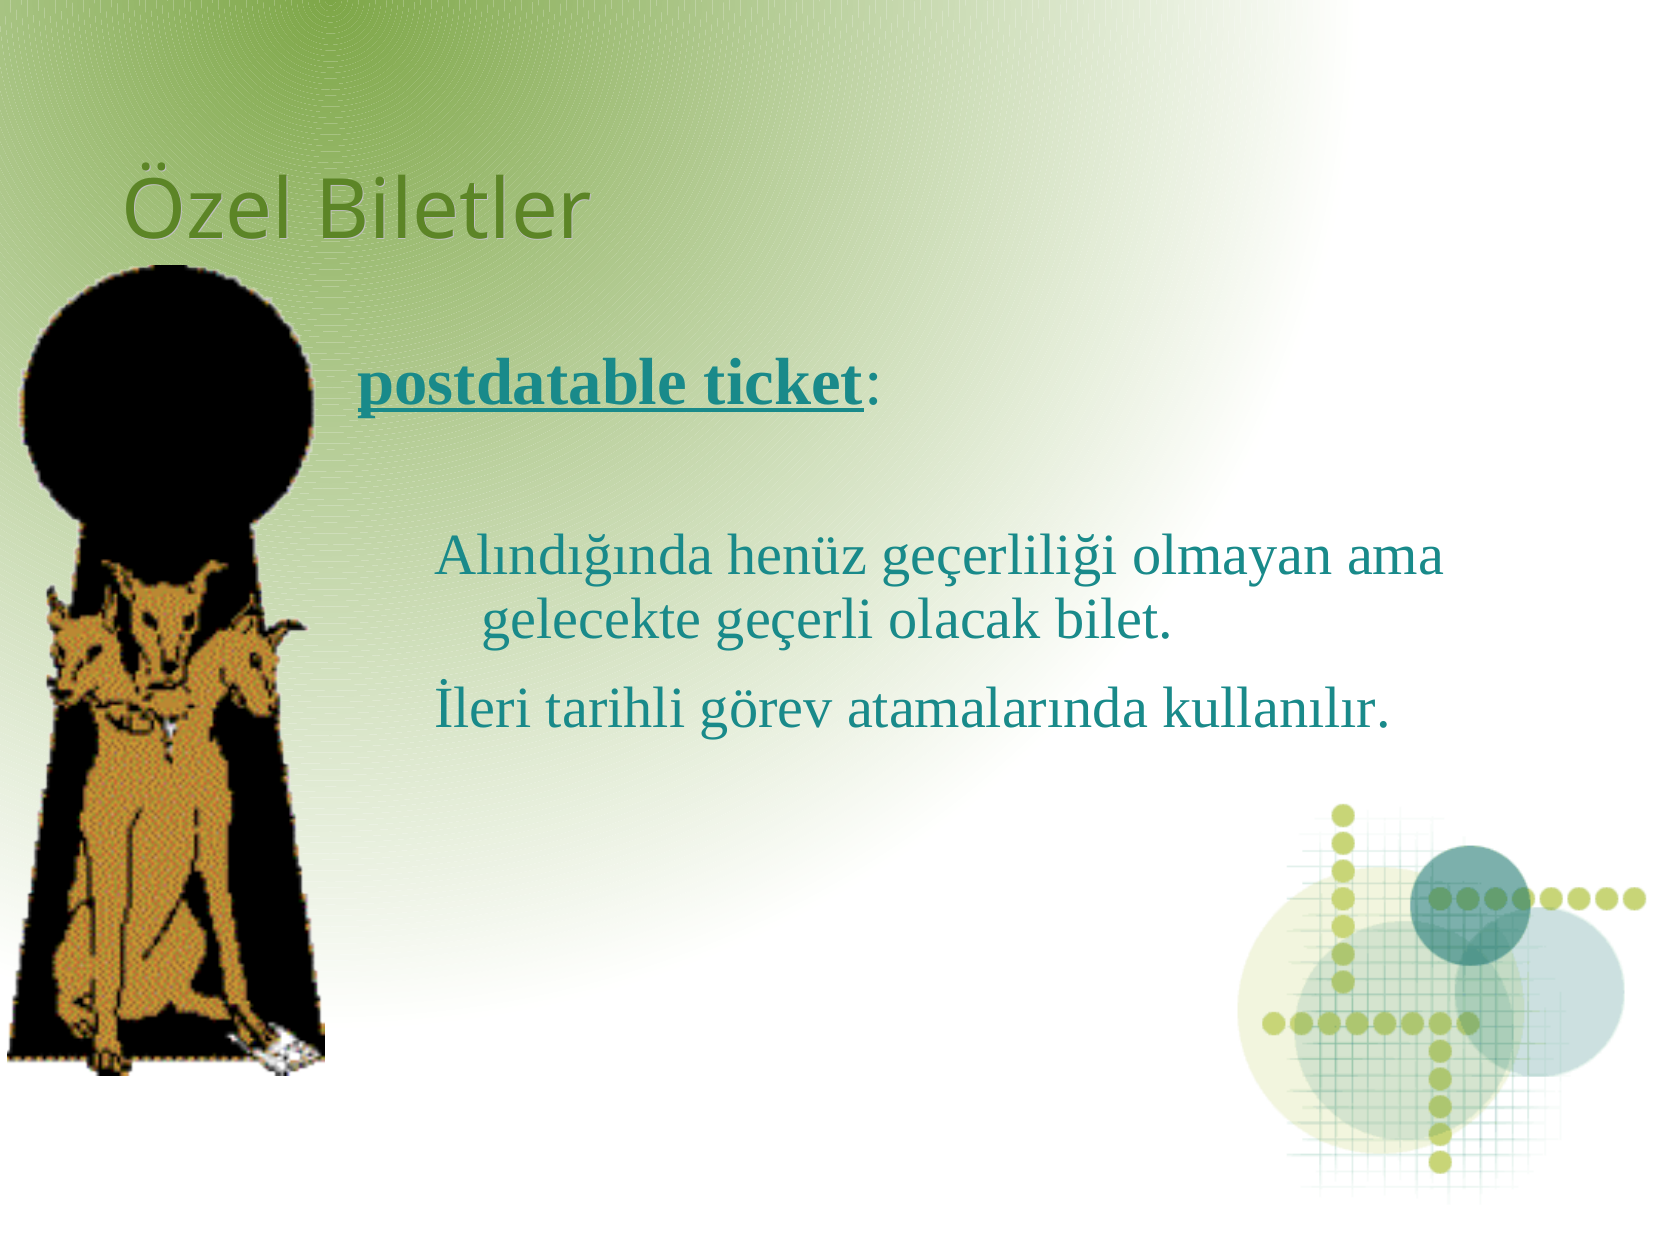

# Özel Biletler
postdatable ticket:
Alındığında henüz geçerliliği olmayan ama gelecekte geçerli olacak bilet.
İleri tarihli görev atamalarında kullanılır.